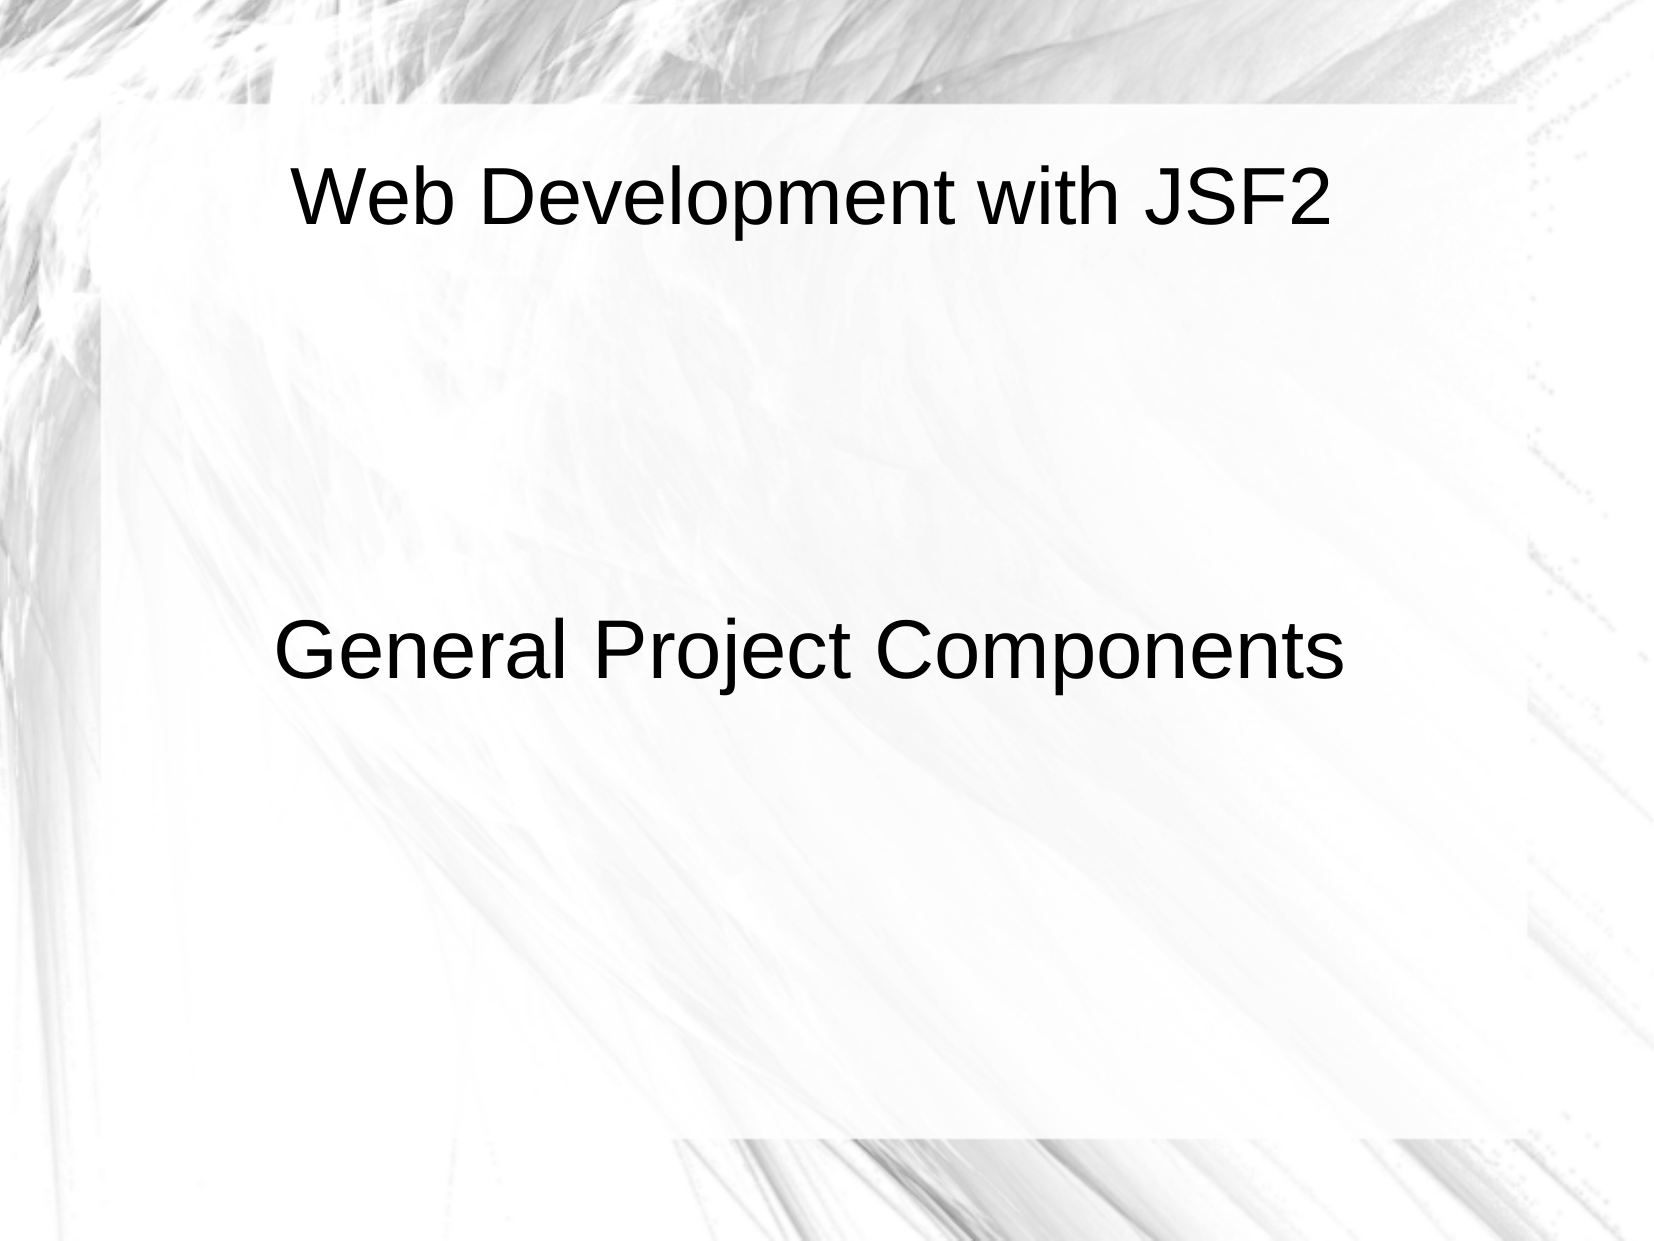

# Web Development with JSF2
General Project Components